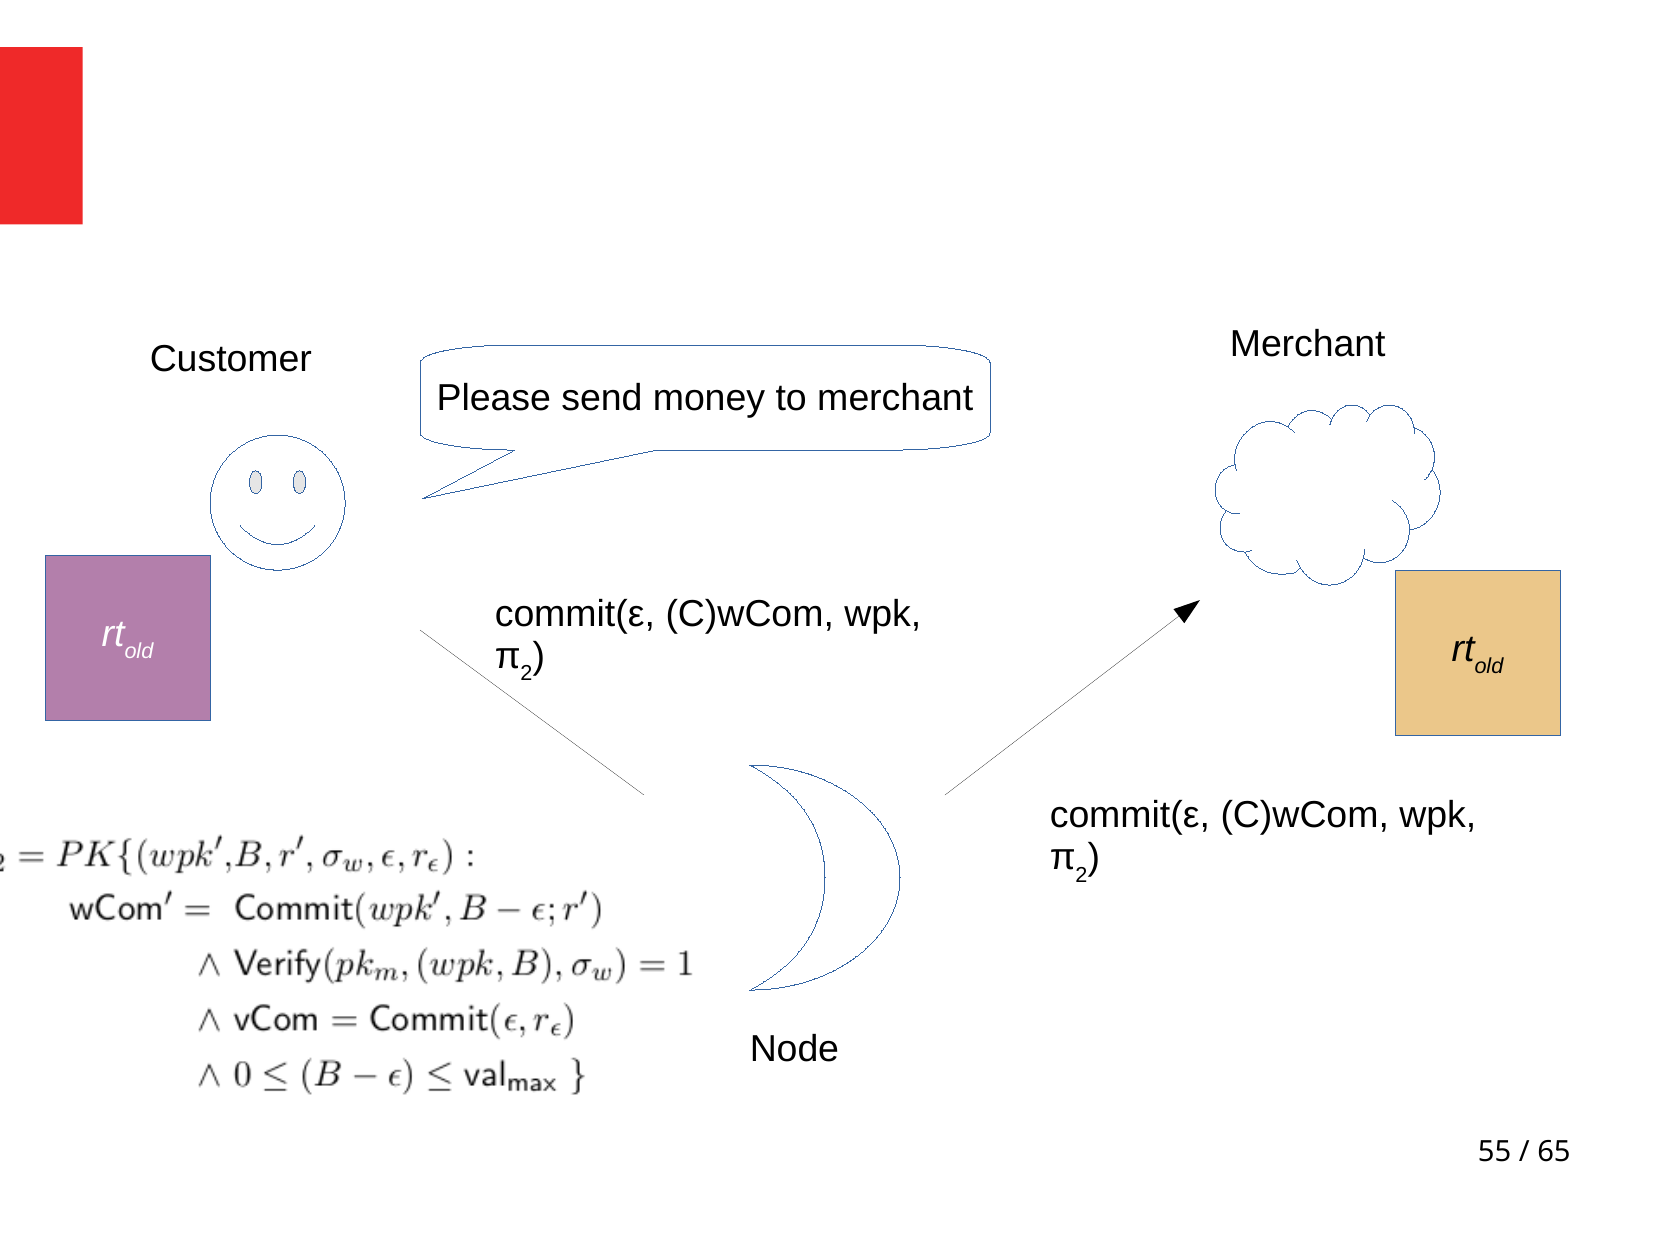

#
Merchant
Customer
Please send money to merchant
rtold
rtold
commit(ε, (C)wCom, wpk, π2)
commit(ε, (C)wCom, wpk, π2)
Node
55